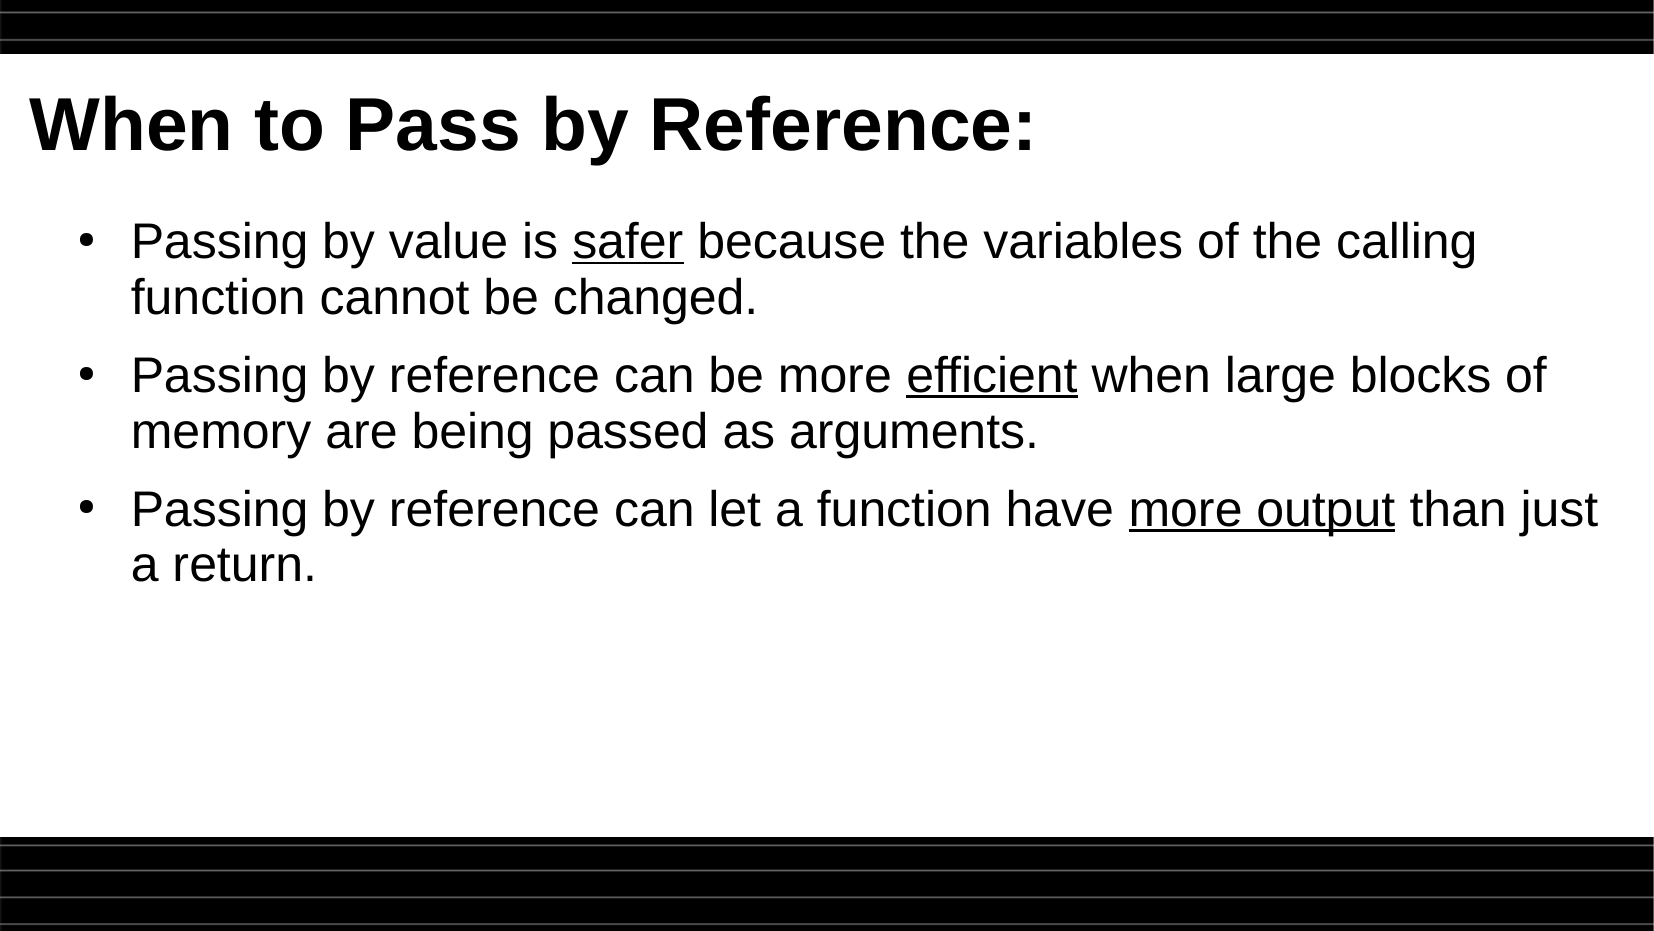

When to Pass by Reference:
# Passing by value is safer because the variables of the calling function cannot be changed.
Passing by reference can be more efficient when large blocks of memory are being passed as arguments.
Passing by reference can let a function have more output than just a return.